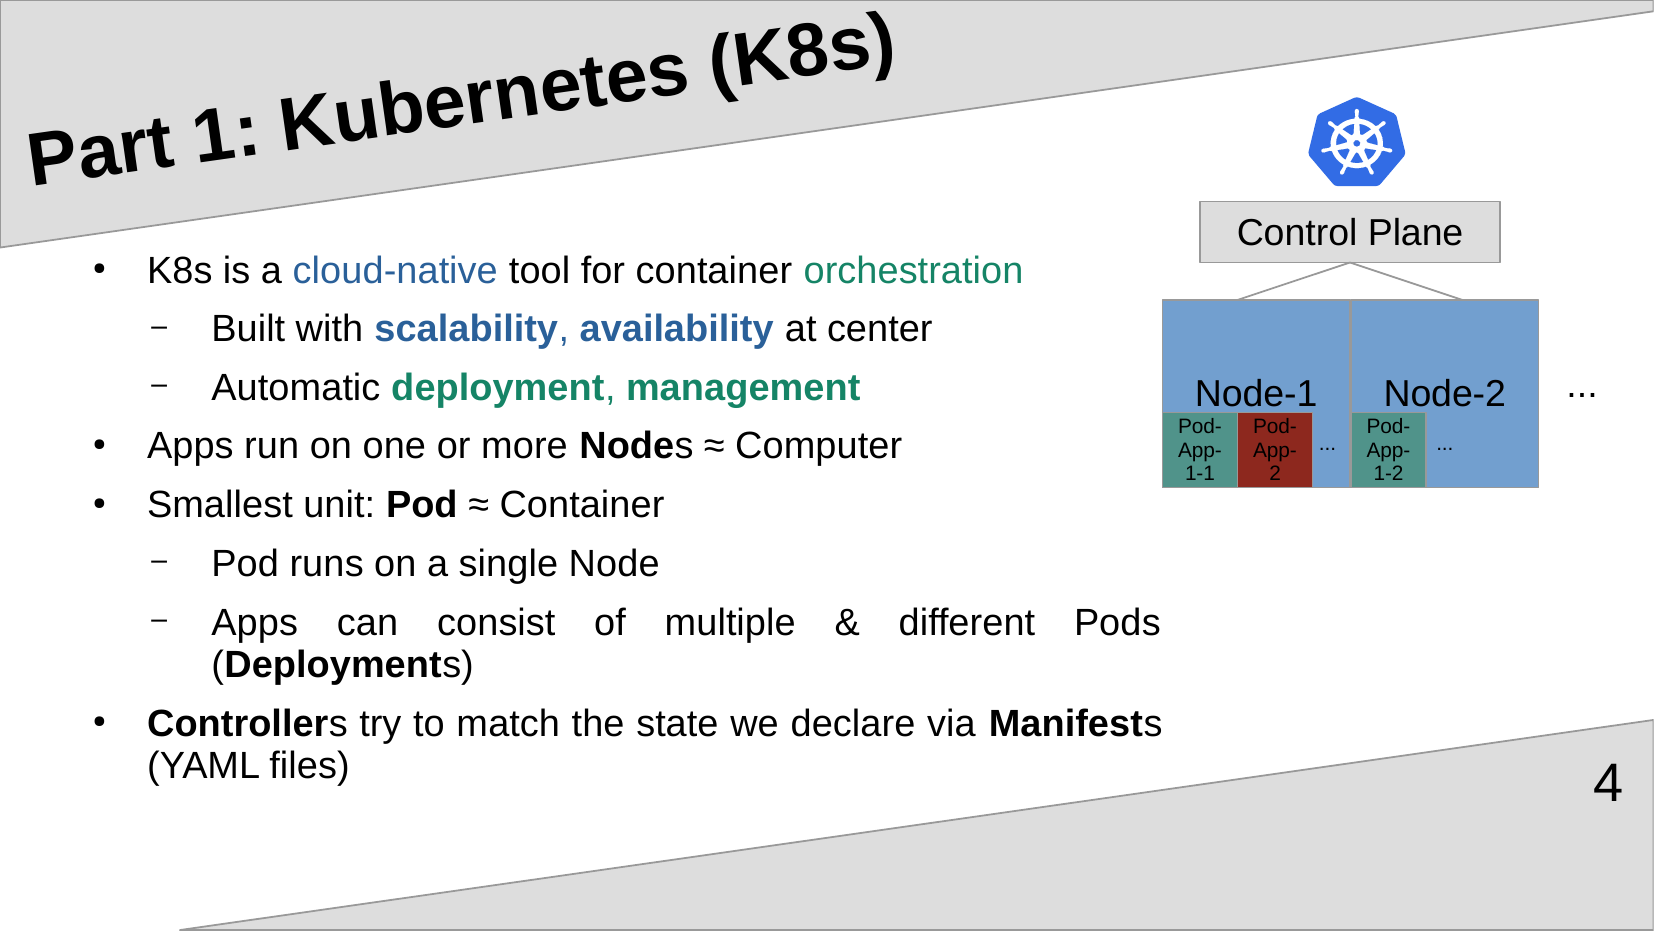

# Part 1: Kubernetes (K8s)
Control Plane
K8s is a cloud-native tool for container orchestration
Built with scalability, availability at center
Automatic deployment, management
Apps run on one or more Nodes ≈ Computer
Smallest unit: Pod ≈ Container
Pod runs on a single Node
Apps can consist of multiple & different Pods (Deployments)
Controllers try to match the state we declare via Manifests (YAML files)
Node-1
Node-2
...
Pod-App-1-1
Pod-
App-
2
Pod-
App-
1-2
...
...
4